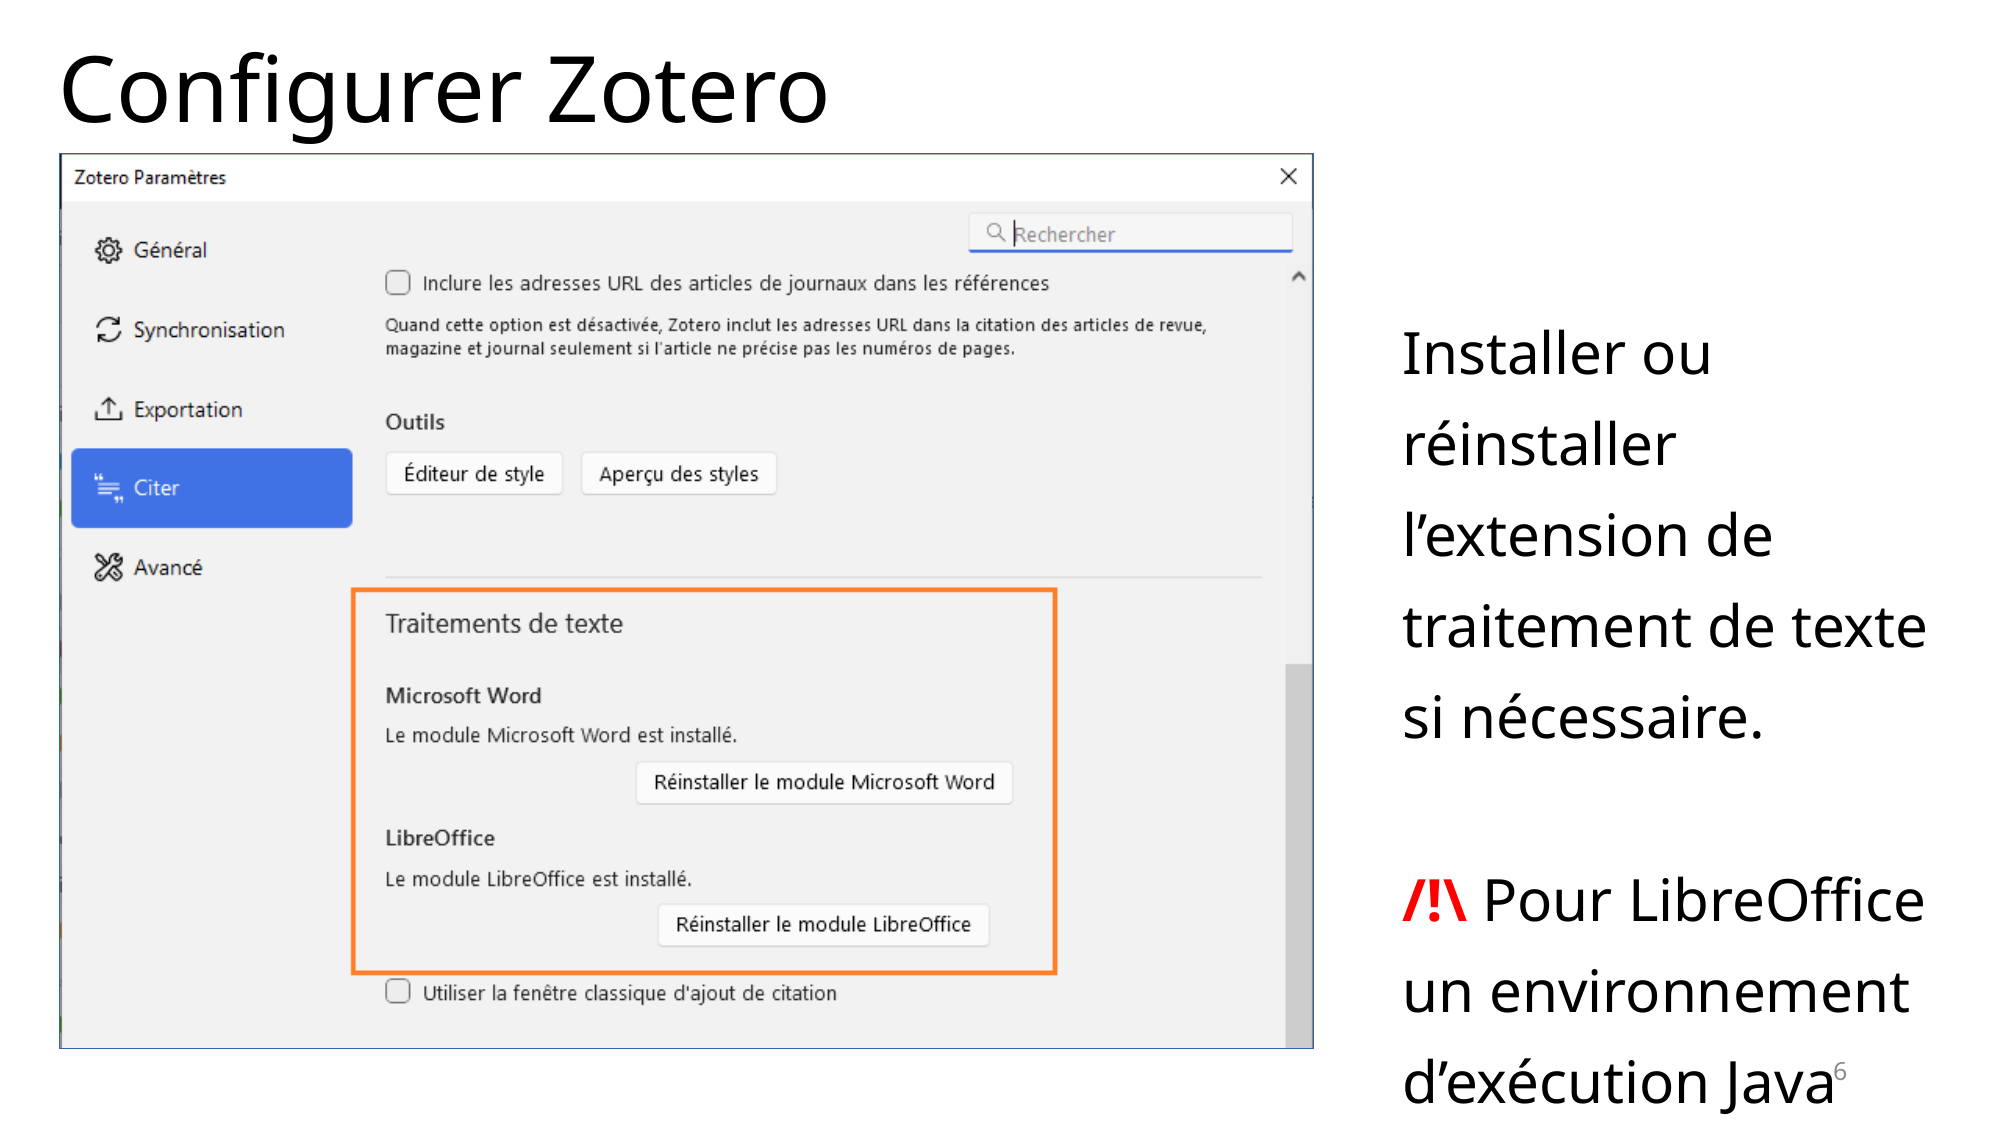

# Configurer Zotero
Installer ou réinstaller l’extension de traitement de texte si nécessaire.
/!\ Pour LibreOffice un environnement d’exécution Java doit être installé.
→ voir le tutoriel de la BU de Rennes 2
6